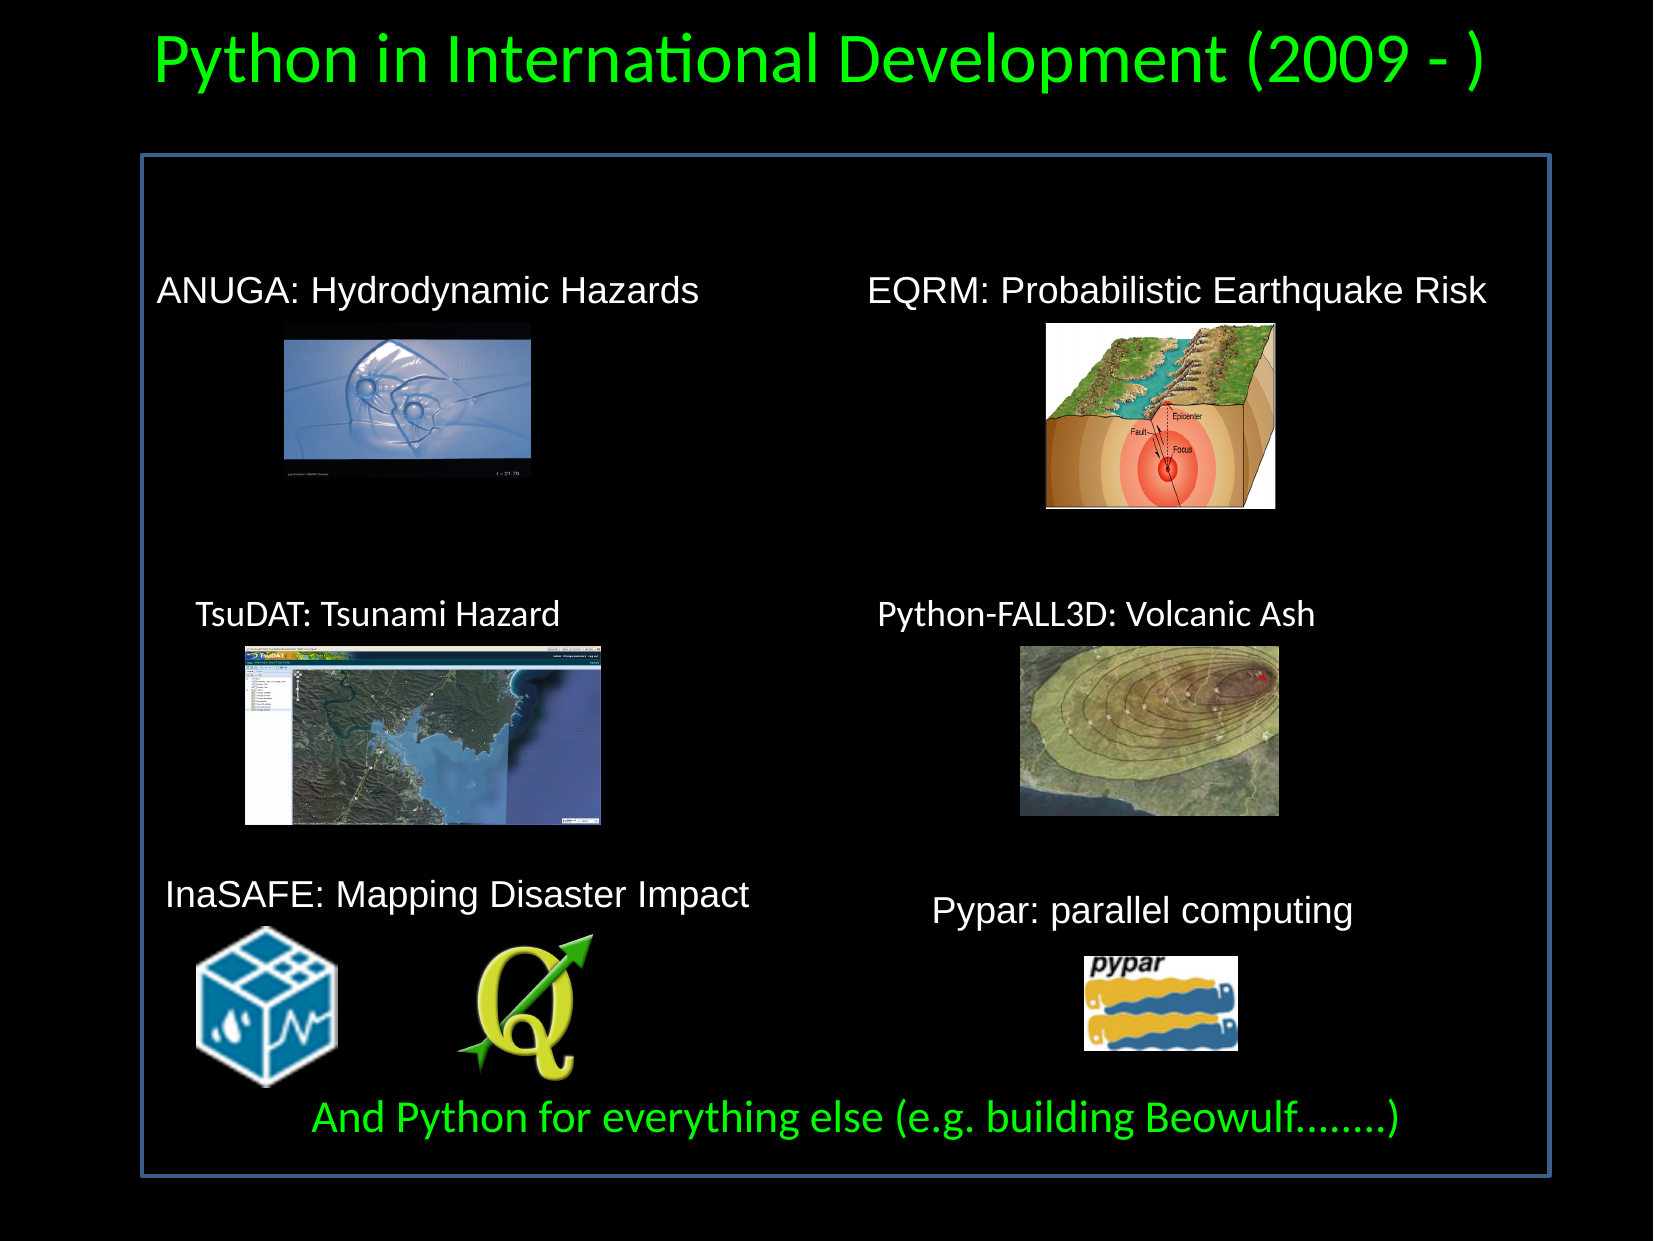

# Python in International Development (2009 - )
ANUGA: Hydrodynamic Hazards
EQRM: Probabilistic Earthquake Risk
TsuDAT: Tsunami Hazard
Python-FALL3D: Volcanic Ash
InaSAFE: Mapping Disaster Impact
Pypar: parallel computing
And Python for everything else (e.g. building Beowulf........)